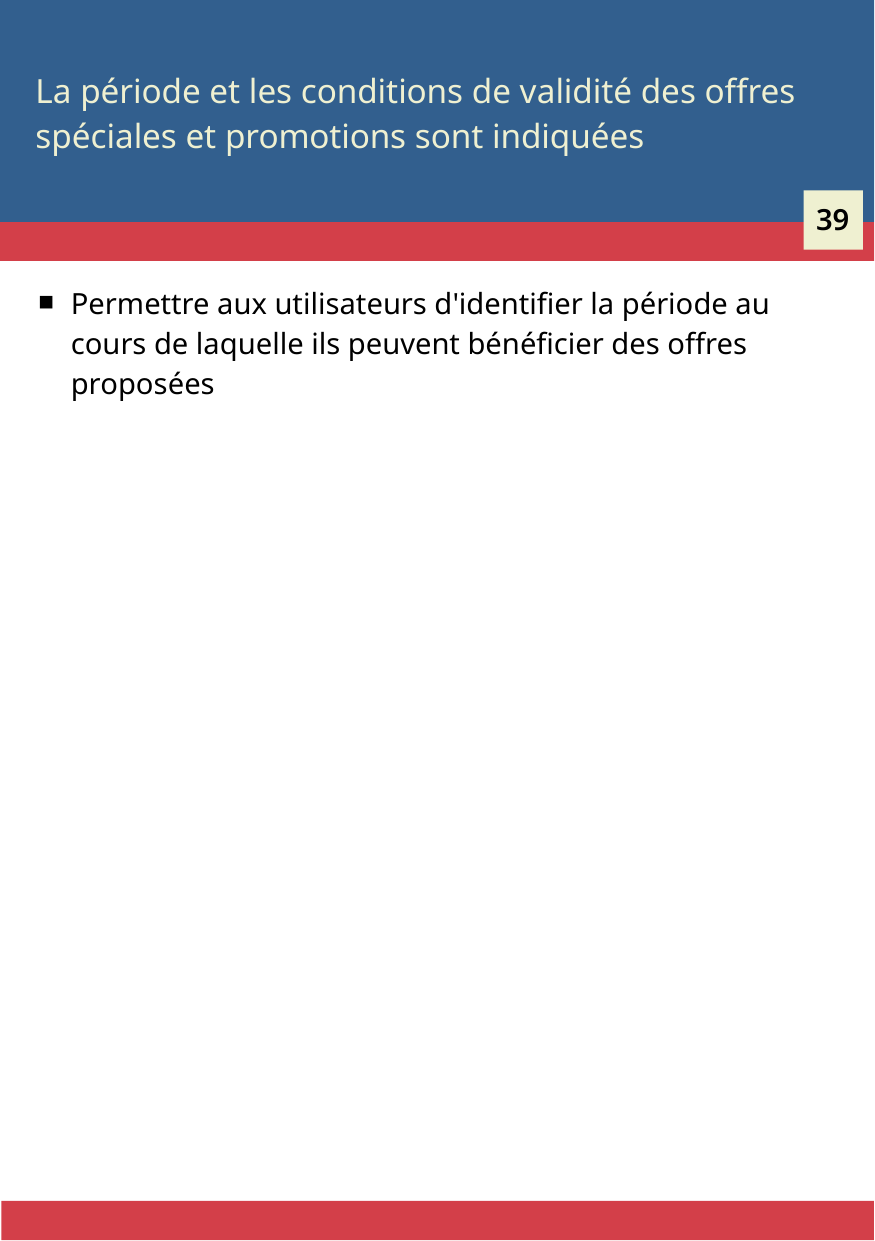

# La période et les conditions de validité des offres spéciales et promotions sont indiquées
39
Permettre aux utilisateurs d'identifier la période au cours de laquelle ils peuvent bénéficier des offres proposées